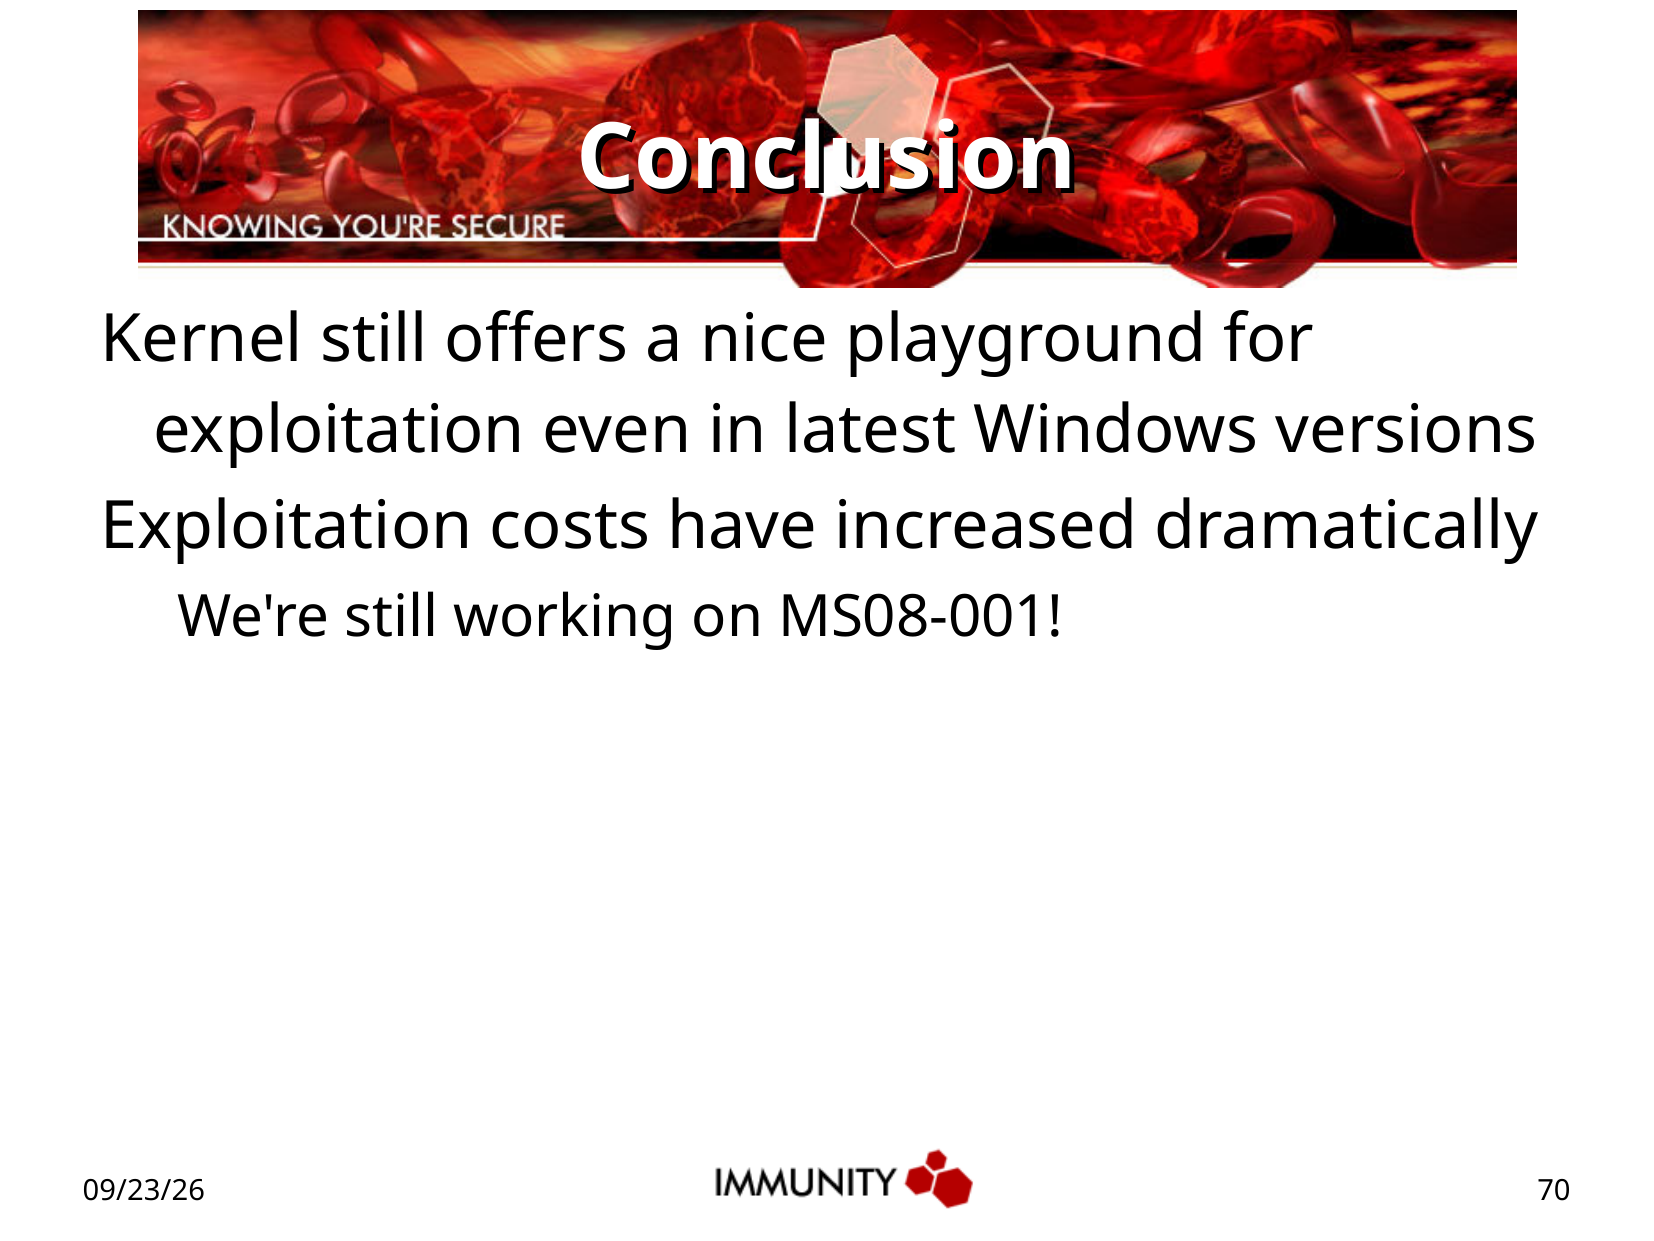

# Conclusion
Kernel still offers a nice playground for exploitation even in latest Windows versions
Exploitation costs have increased dramatically
We're still working on MS08-001!
70